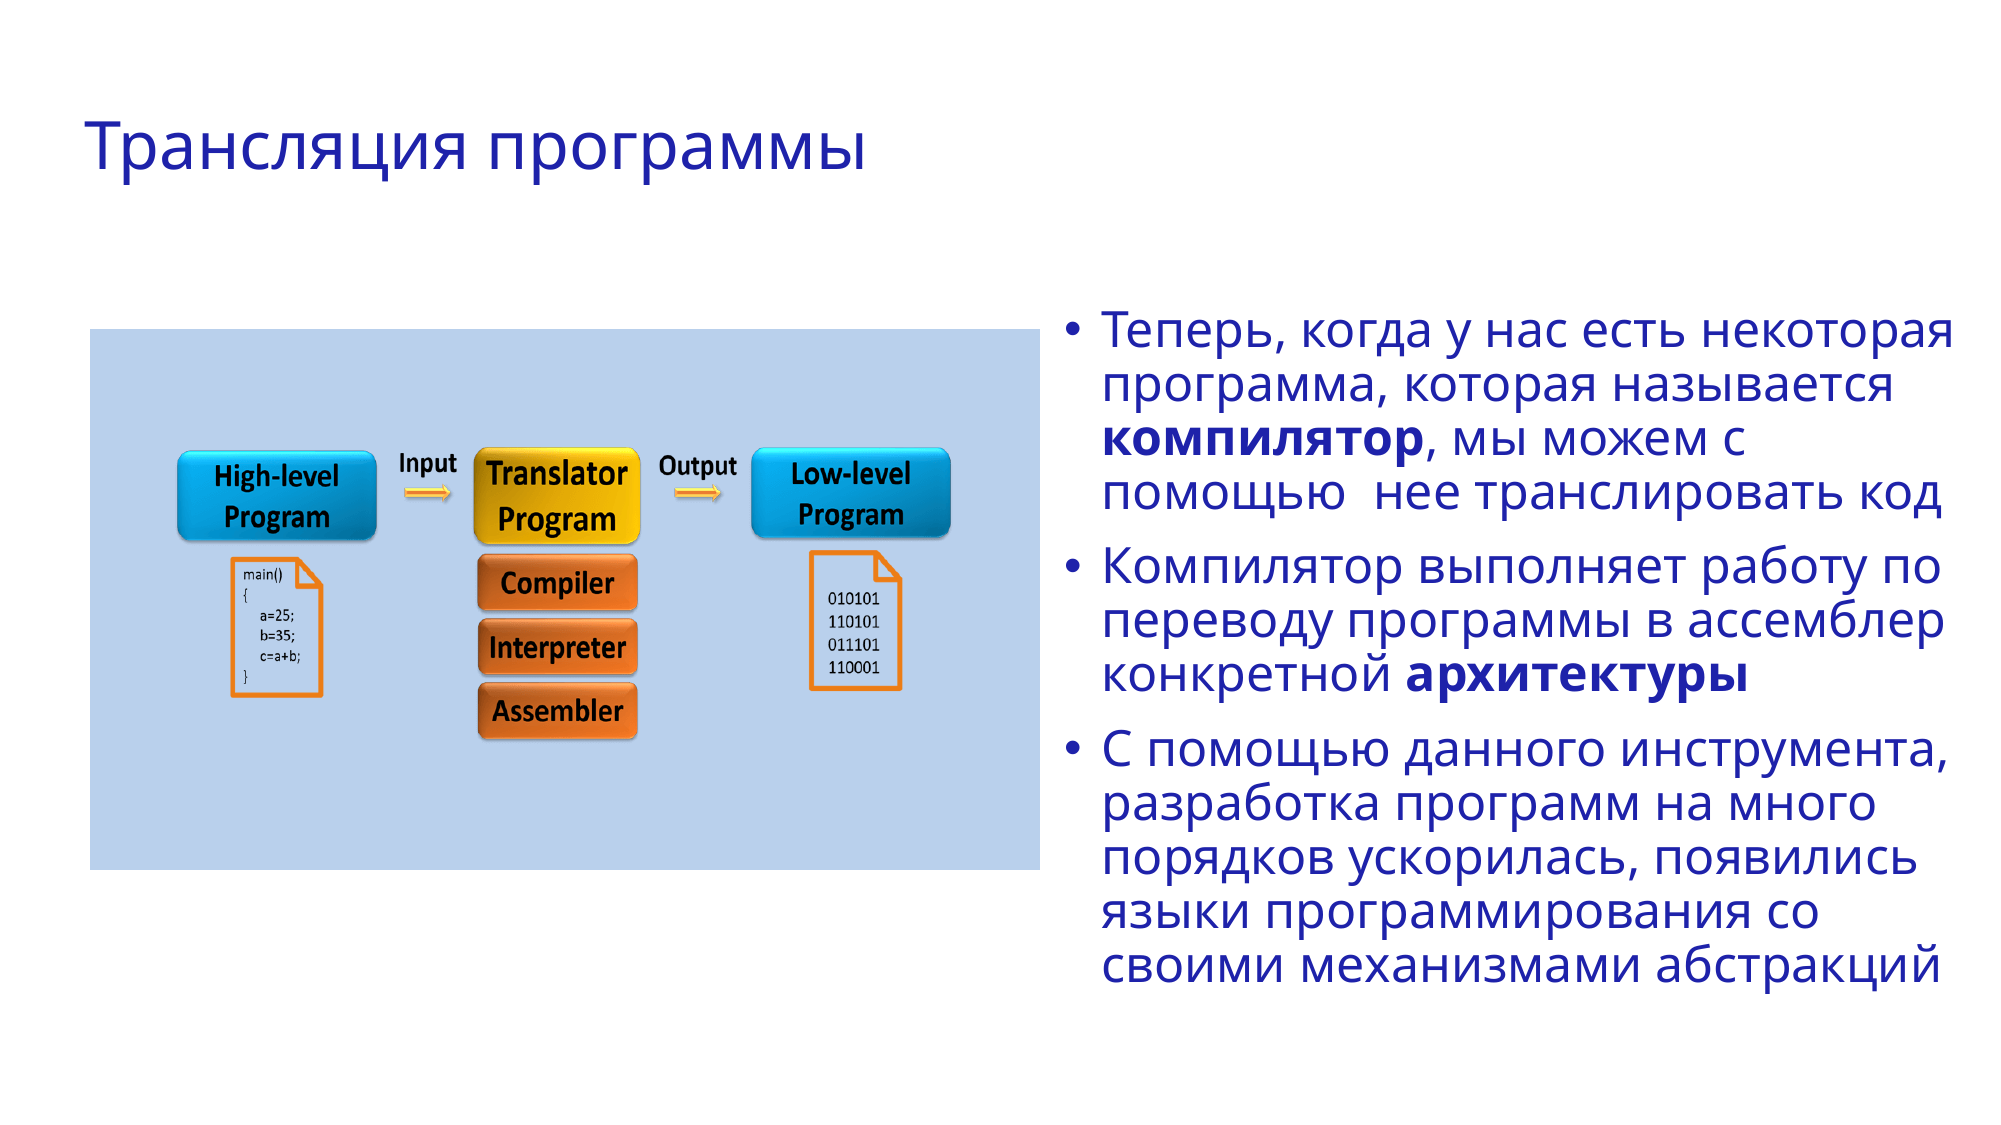

# Трансляция программы
Теперь, когда у нас есть некоторая программа, которая называется компилятор, мы можем с помощью нее транслировать код
Компилятор выполняет работу по переводу программы в ассемблер конкретной архитектуры
С помощью данного инструмента, разработка программ на много порядков ускорилась, появились языки программирования со своими механизмами абстракций